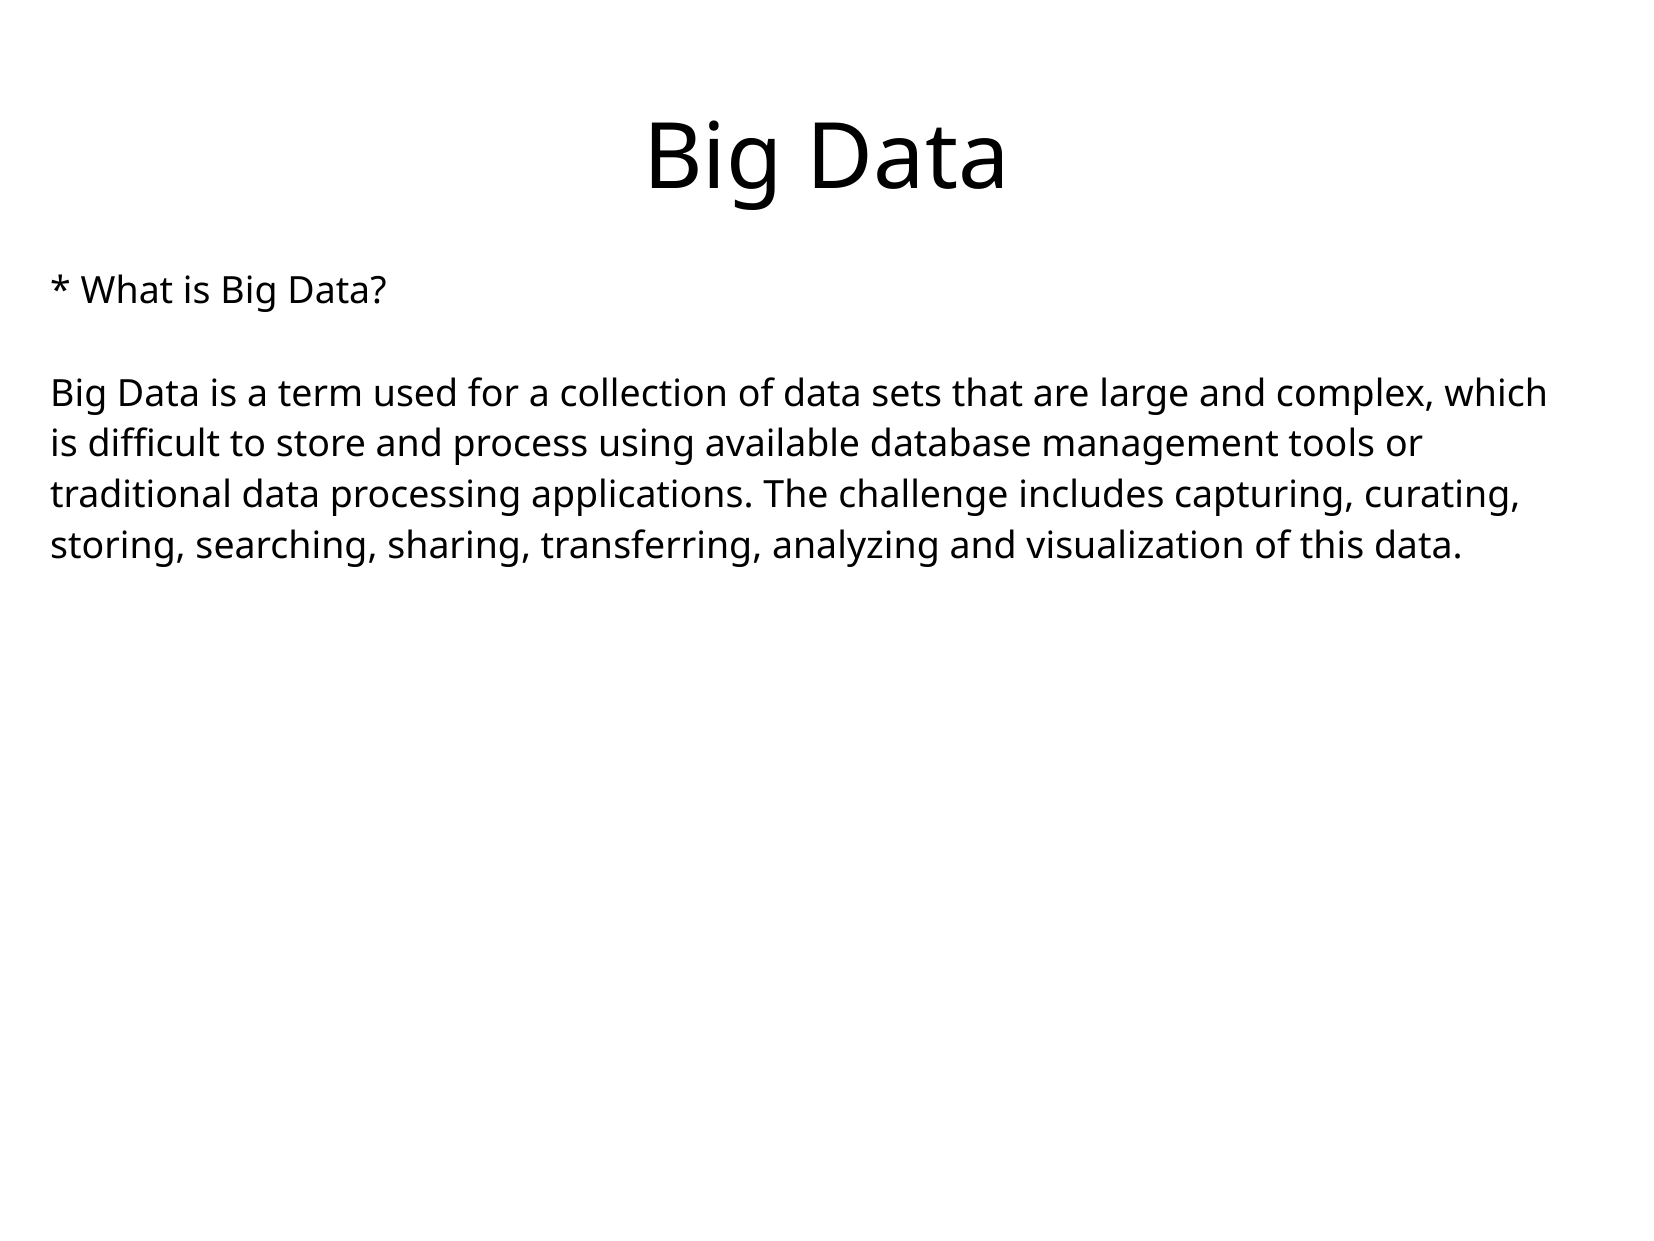

# Big Data
* What is Big Data?
Big Data is a term used for a collection of data sets that are large and complex, which is difficult to store and process using available database management tools or traditional data processing applications. The challenge includes capturing, curating, storing, searching, sharing, transferring, analyzing and visualization of this data.